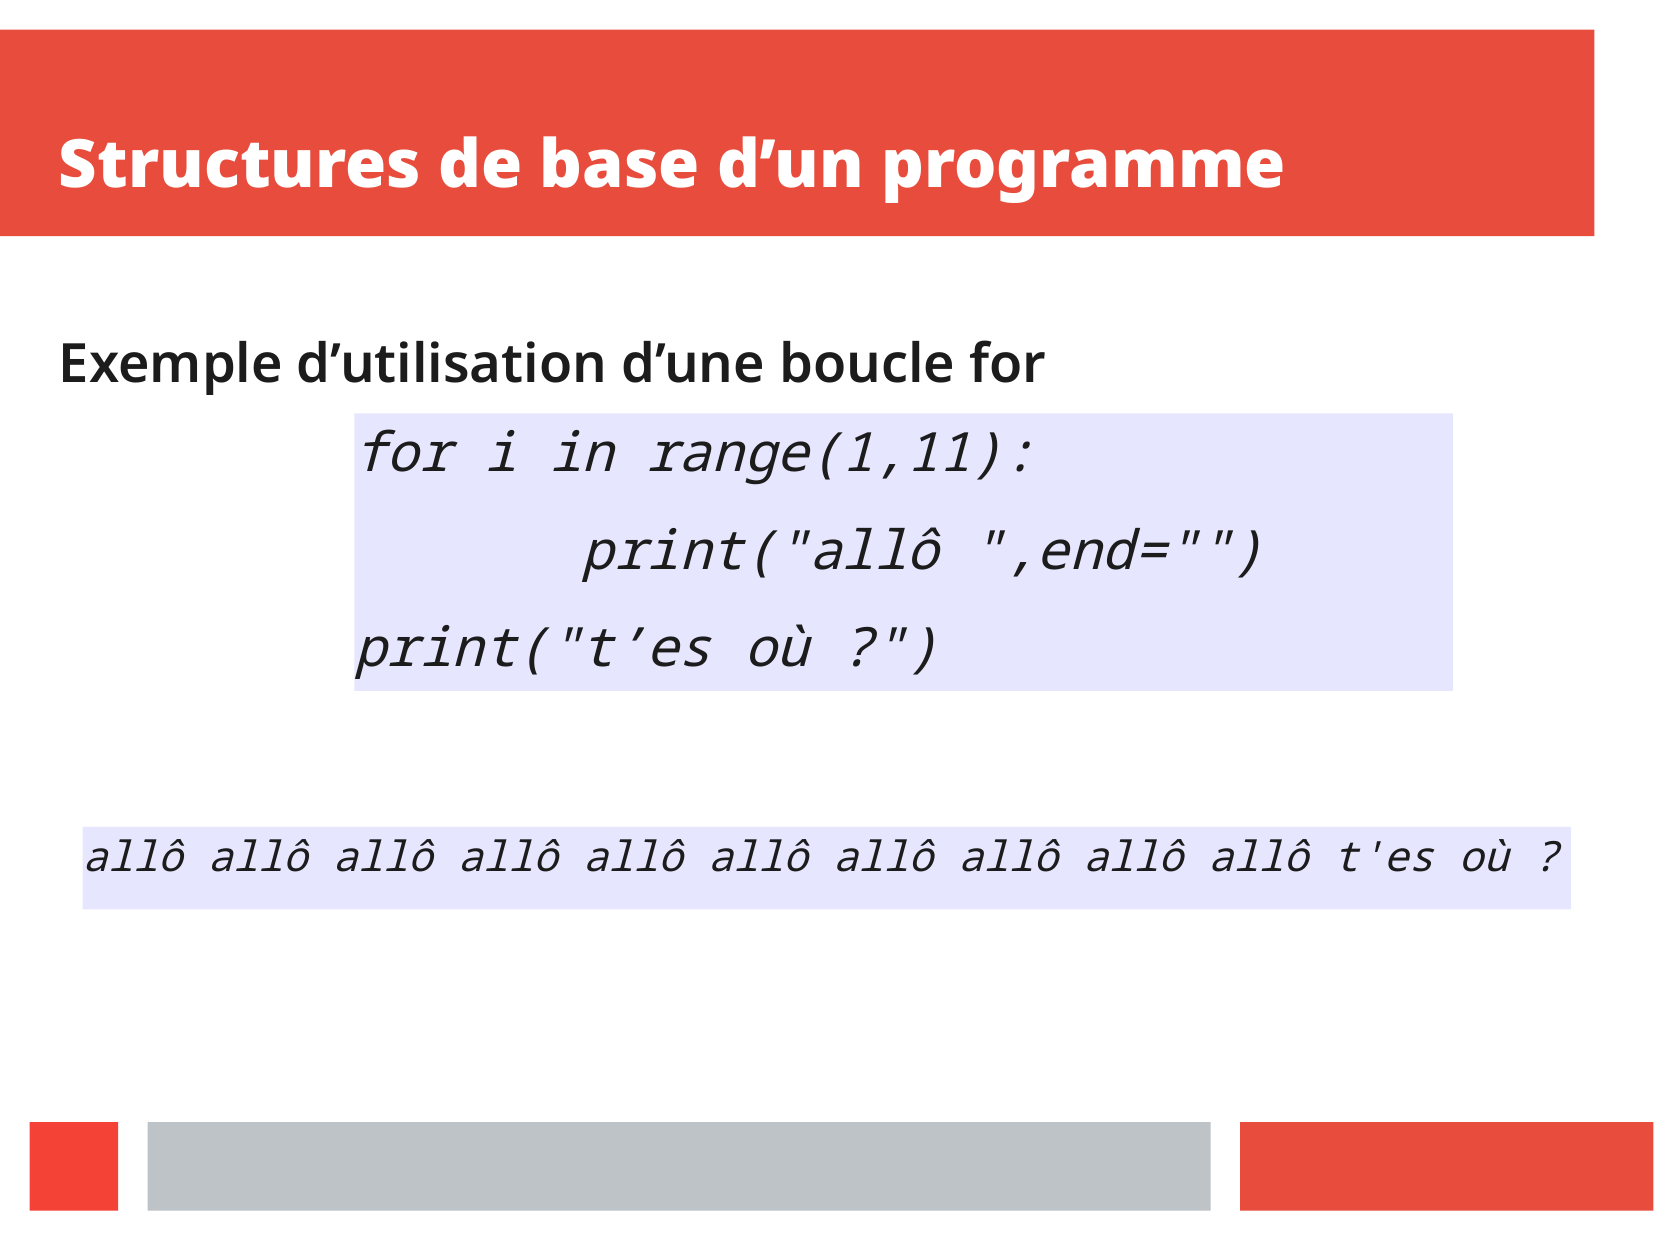

# Structures de base d’un programme
Exemple d’utilisation d’une boucle for
for i in range(1,11):
 print("allô ",end="")
print("t’es où ?")
allô allô allô allô allô allô allô allô allô allô t'es où ?